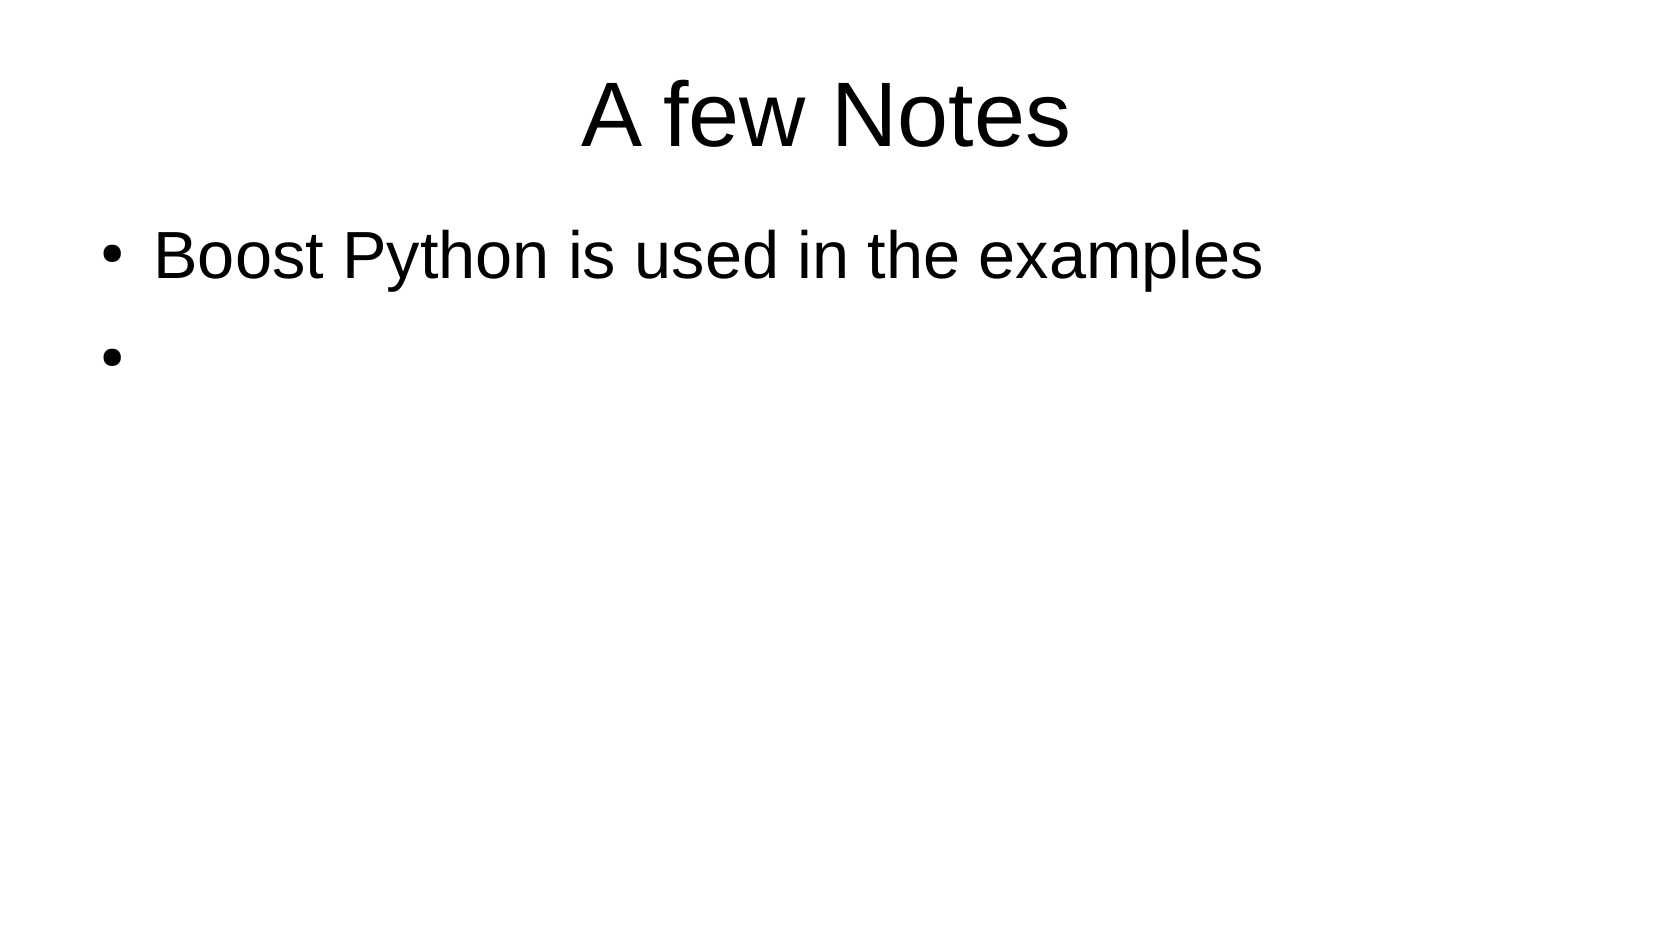

# A few Notes
Boost Python is used in the examples